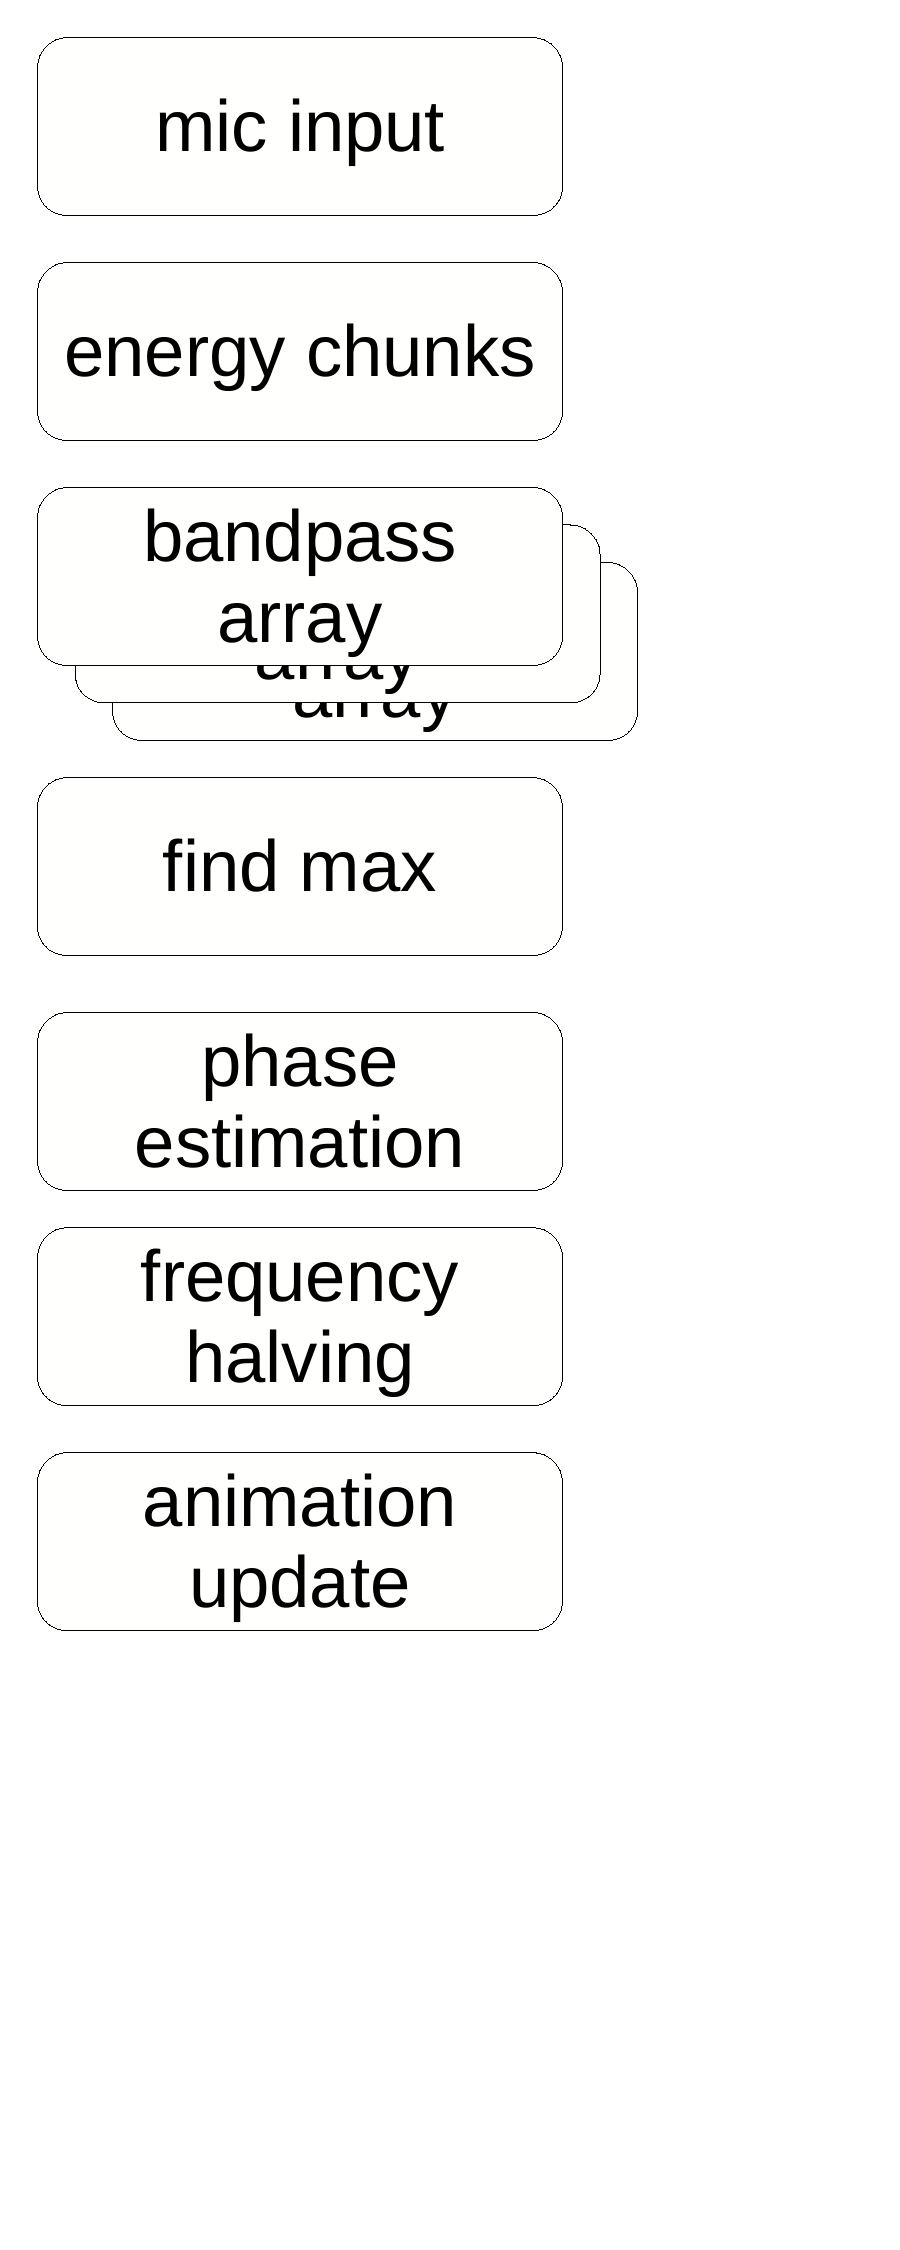

mic input
energy chunks
bandpass array
bandpass array
bandpass array
find max
phase
estimation
frequency
halving
animation
update